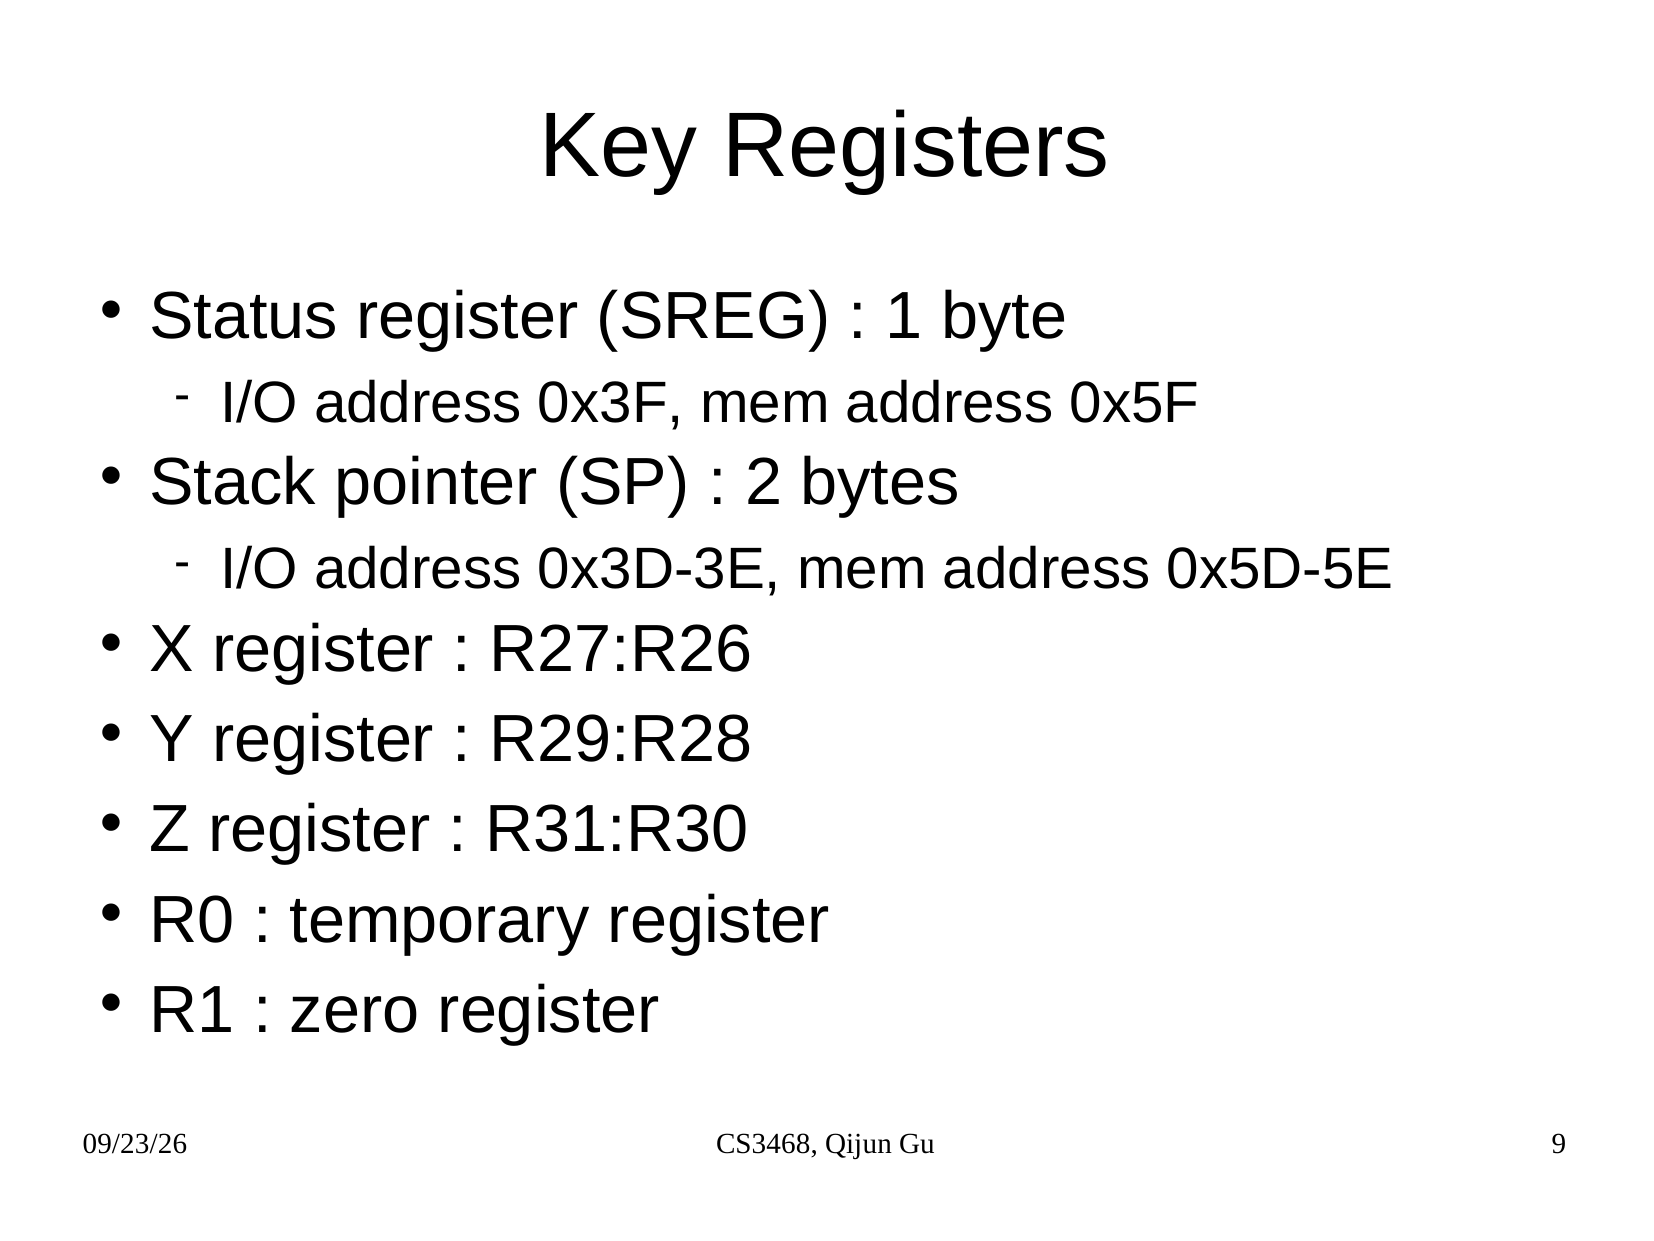

# Key Registers
Status register (SREG) : 1 byte
I/O address 0x3F, mem address 0x5F
Stack pointer (SP) : 2 bytes
I/O address 0x3D-3E, mem address 0x5D-5E
X register : R27:R26
Y register : R29:R28
Z register : R31:R30
R0 : temporary register
R1 : zero register
CS3468, Qijun Gu
9